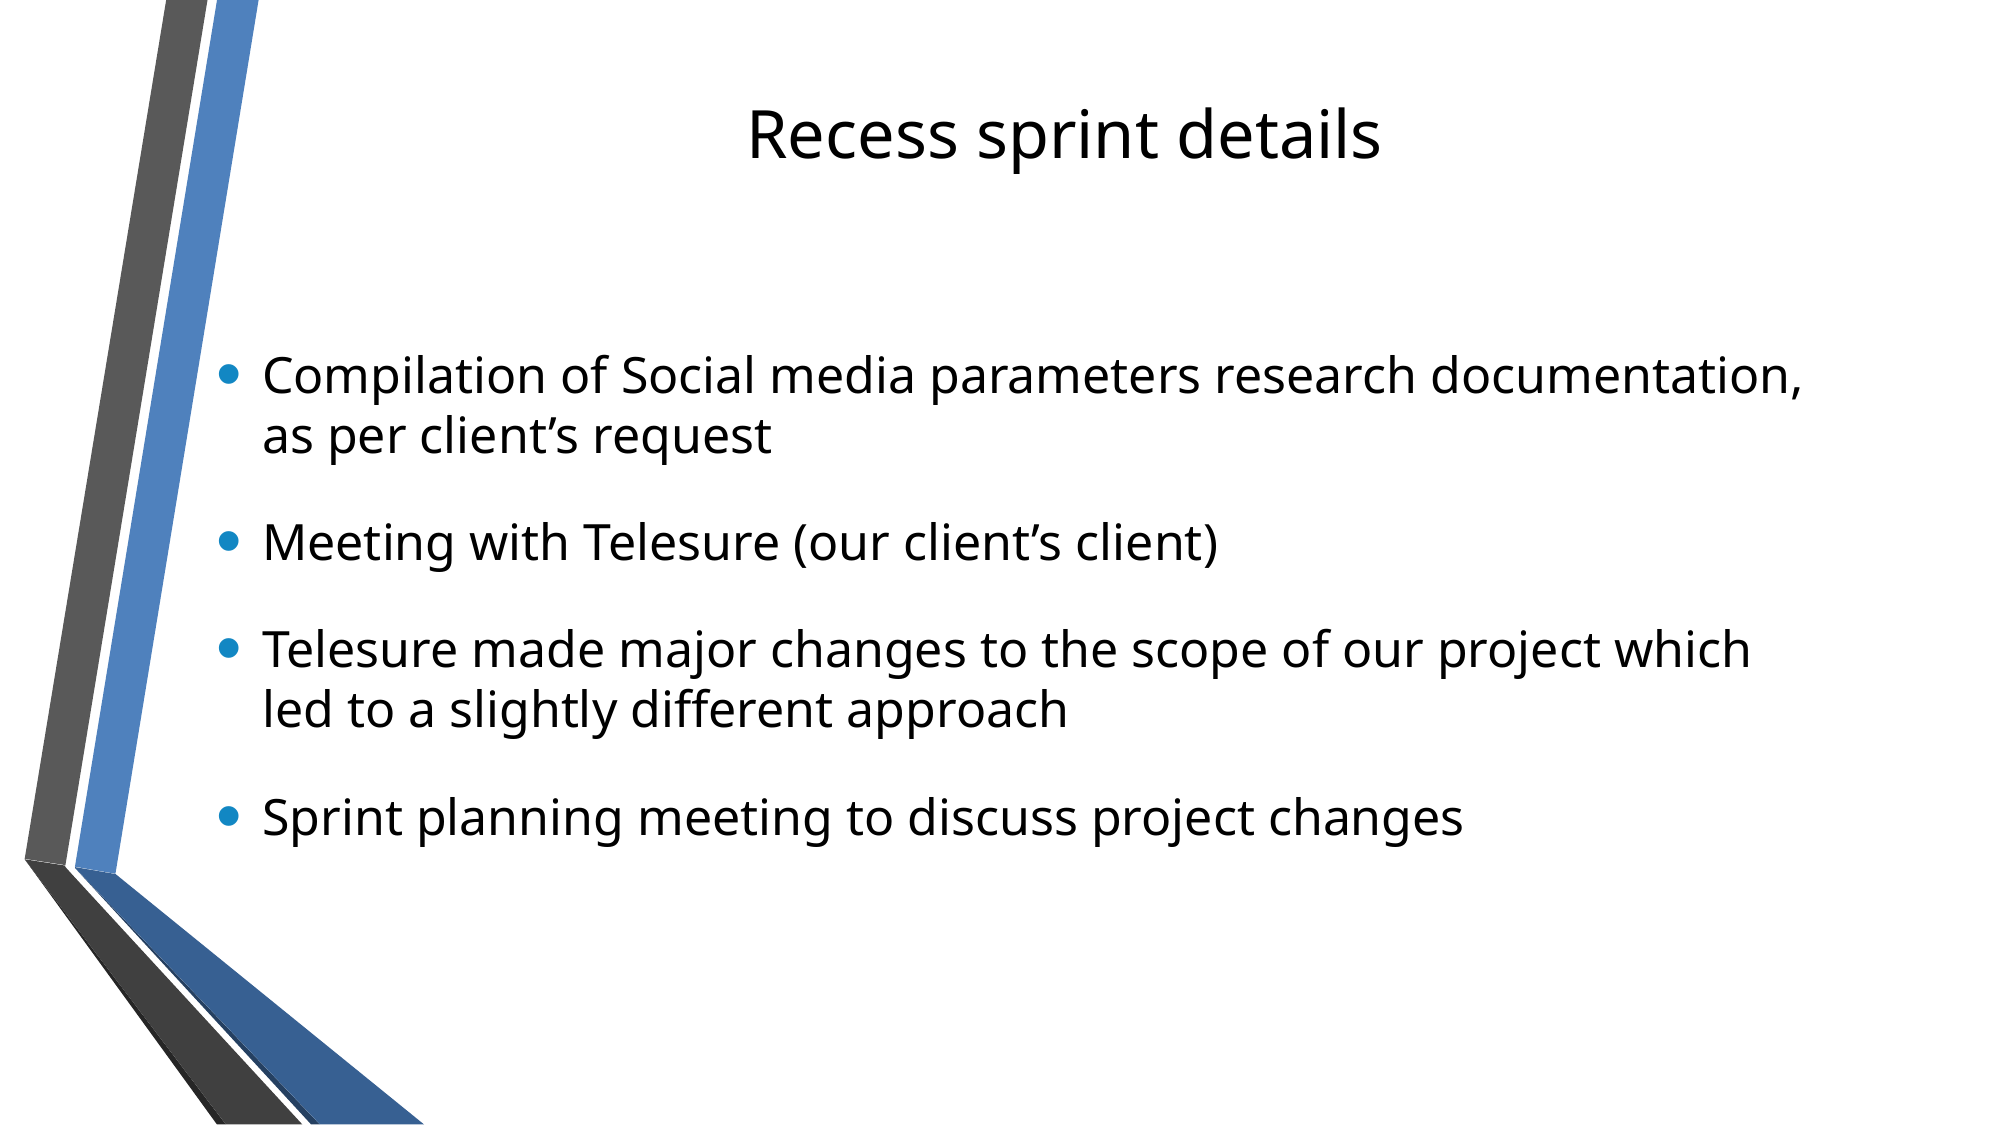

Recess sprint details
Compilation of Social media parameters research documentation, as per client’s request
Meeting with Telesure (our client’s client)
Telesure made major changes to the scope of our project which led to a slightly different approach
Sprint planning meeting to discuss project changes